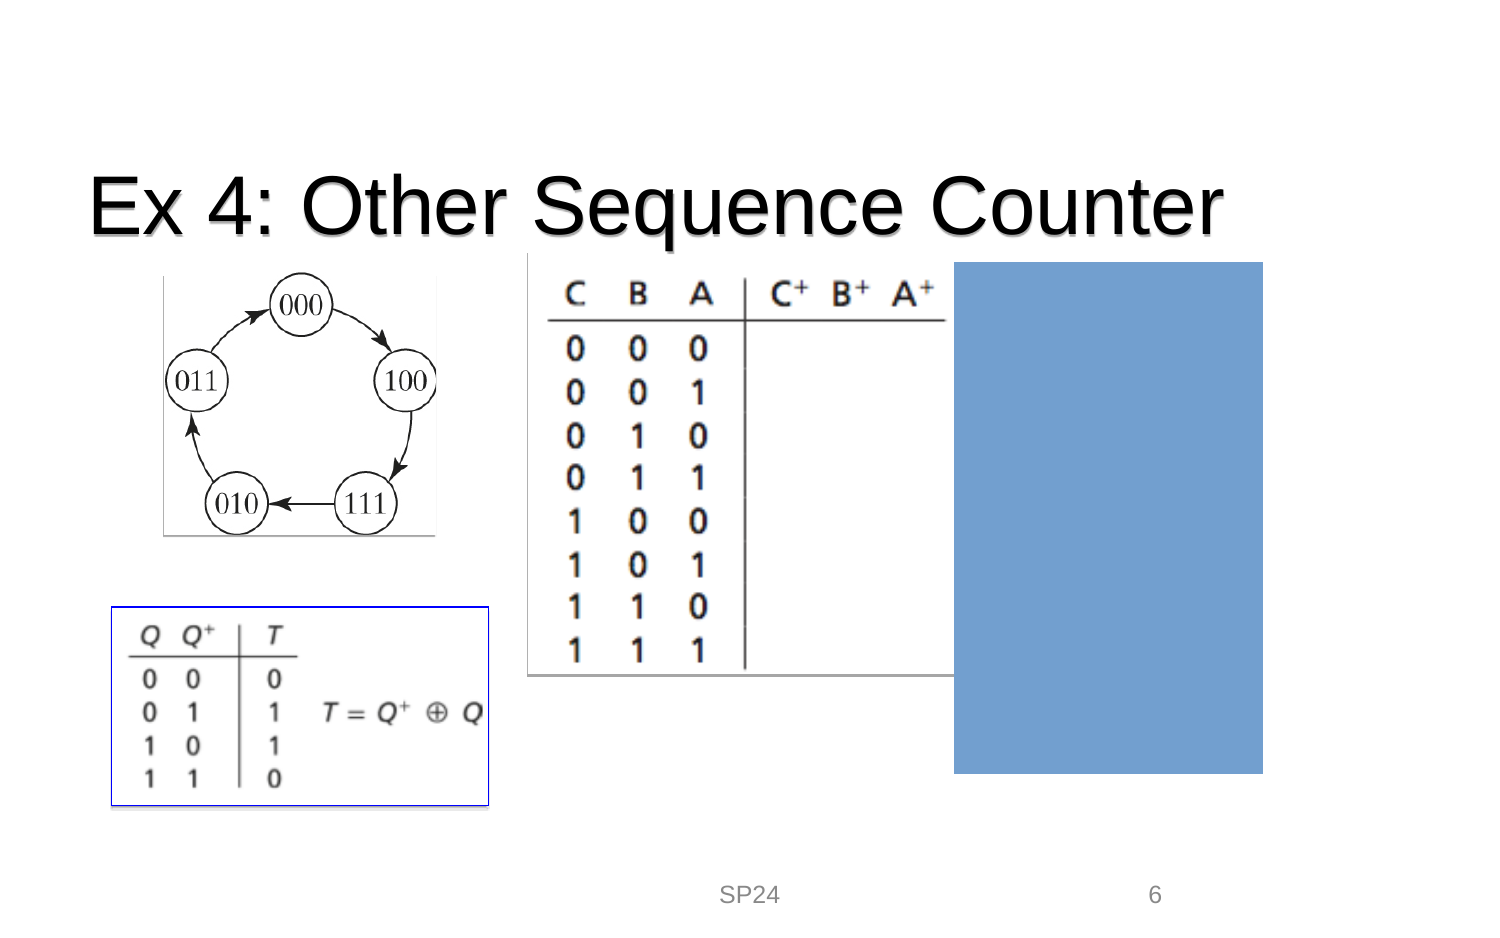

# Ex 4: Other Sequence Counter
| | | |
| --- | --- | --- |
| | | |
| | | |
| | | |
| | | |
| | | |
| | | |
| | | |
| | | |
SP24